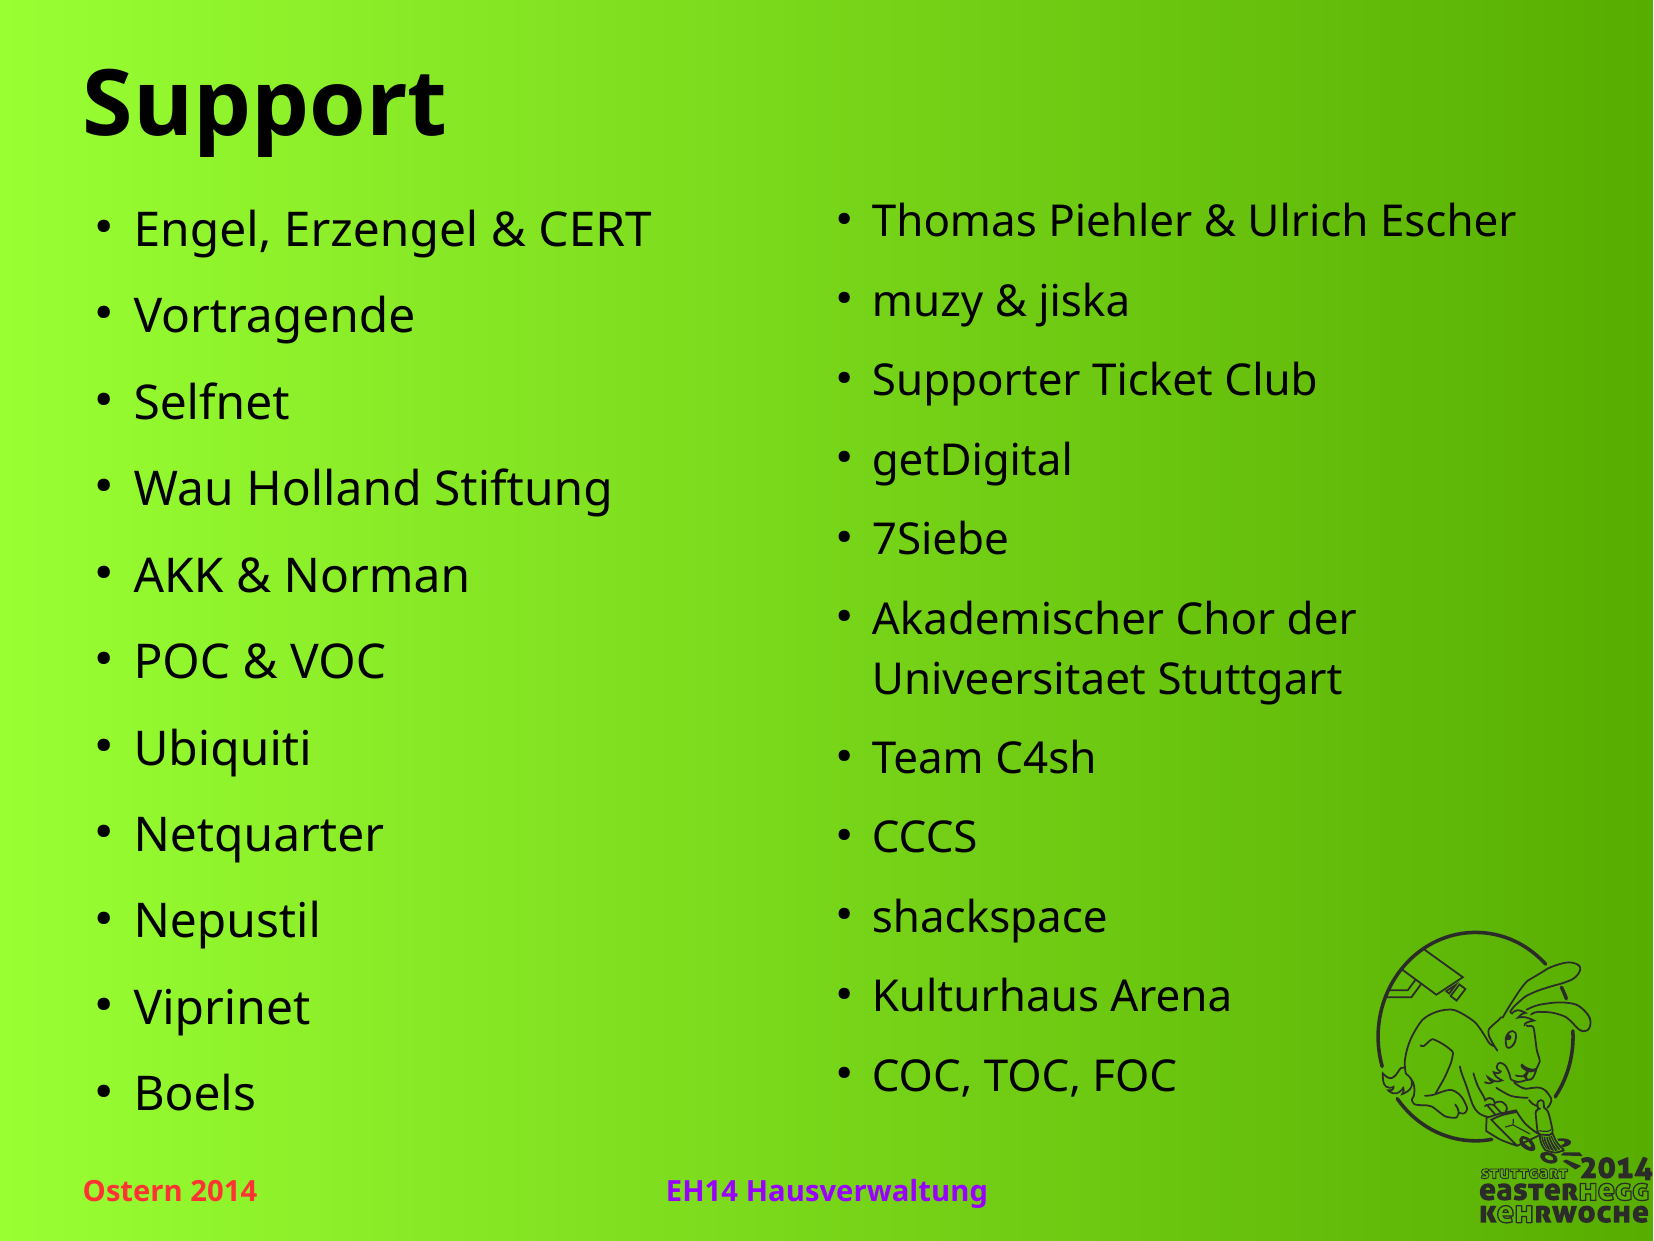

# Support
Thomas Piehler & Ulrich Escher
muzy & jiska
Supporter Ticket Club
getDigital
7Siebe
Akademischer Chor der Univeersitaet Stuttgart
Team C4sh
CCCS
shackspace
Kulturhaus Arena
COC, TOC, FOC
Engel, Erzengel & CERT
Vortragende
Selfnet
Wau Holland Stiftung
AKK & Norman
POC & VOC
Ubiquiti
Netquarter
Nepustil
Viprinet
Boels